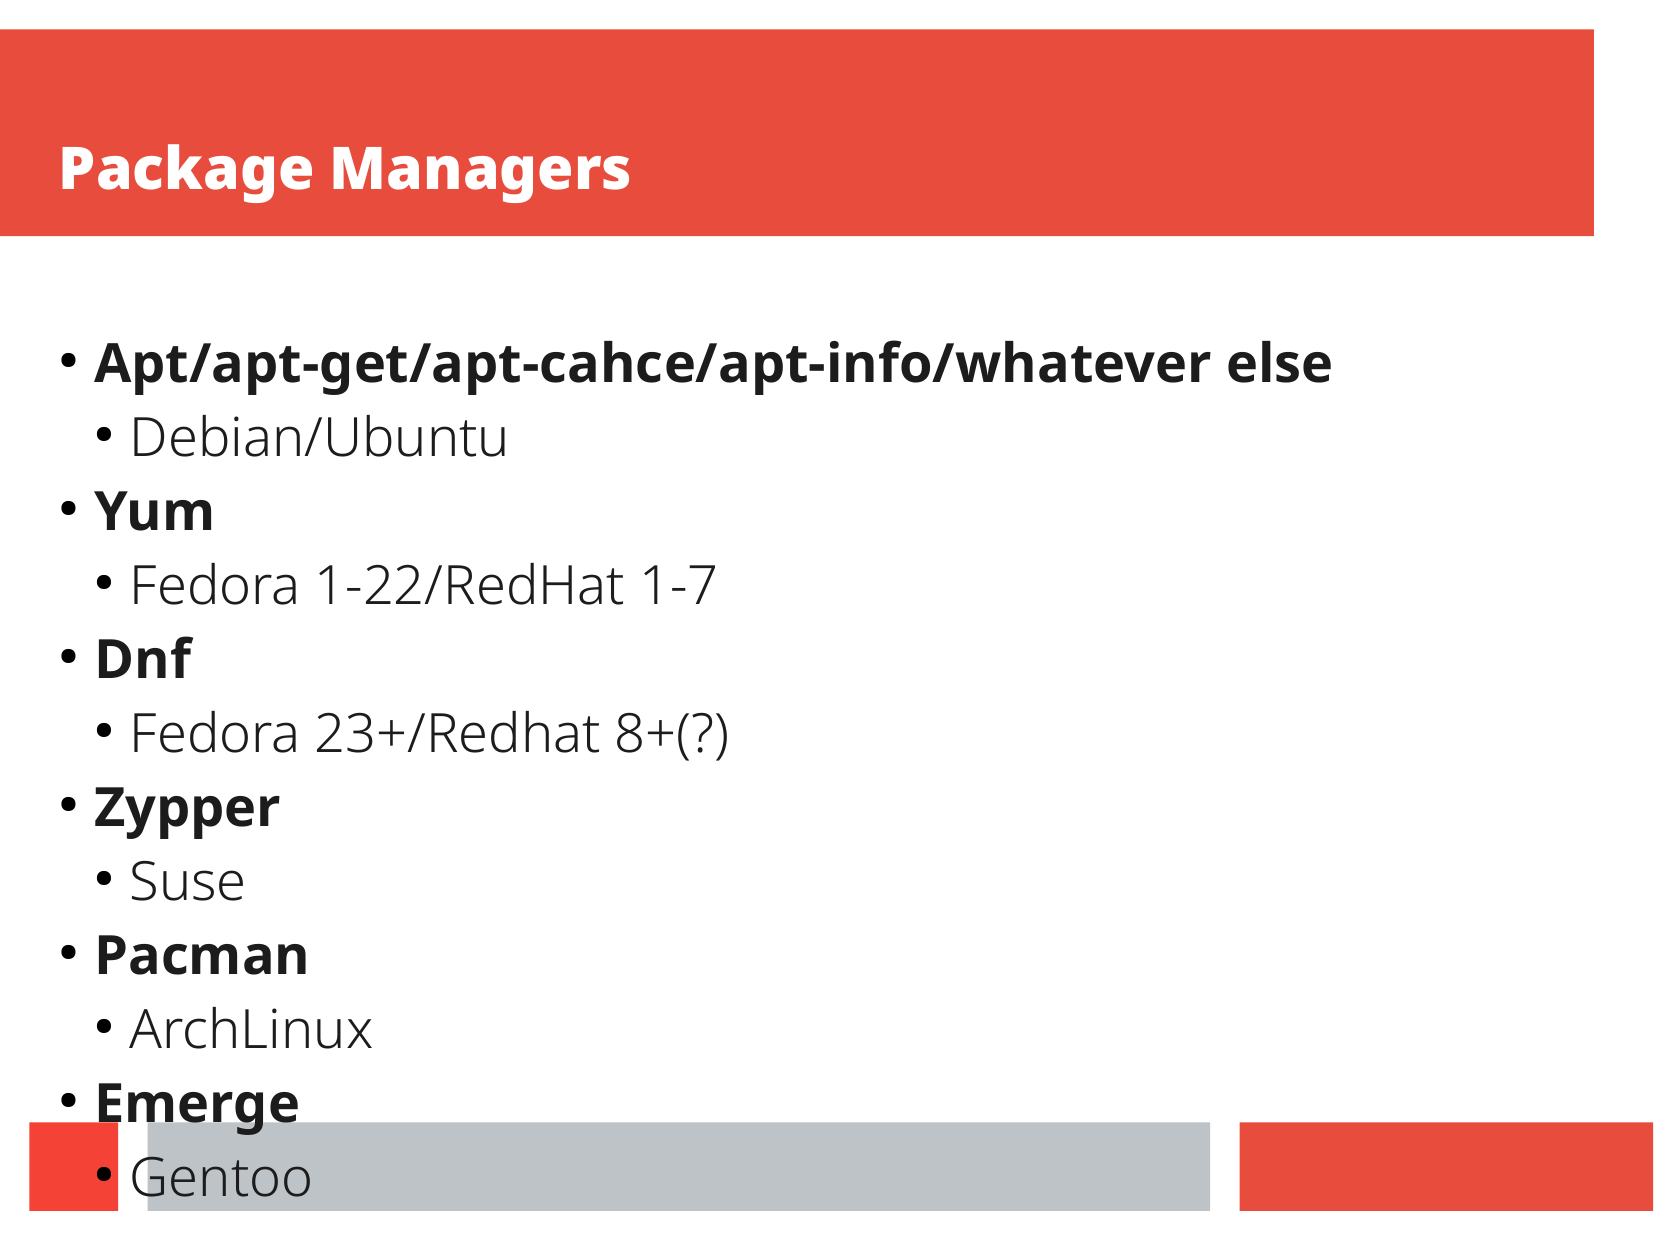

# Package Managers
Apt/apt-get/apt-cahce/apt-info/whatever else
Debian/Ubuntu
Yum
Fedora 1-22/RedHat 1-7
Dnf
Fedora 23+/Redhat 8+(?)
Zypper
Suse
Pacman
ArchLinux
Emerge
Gentoo